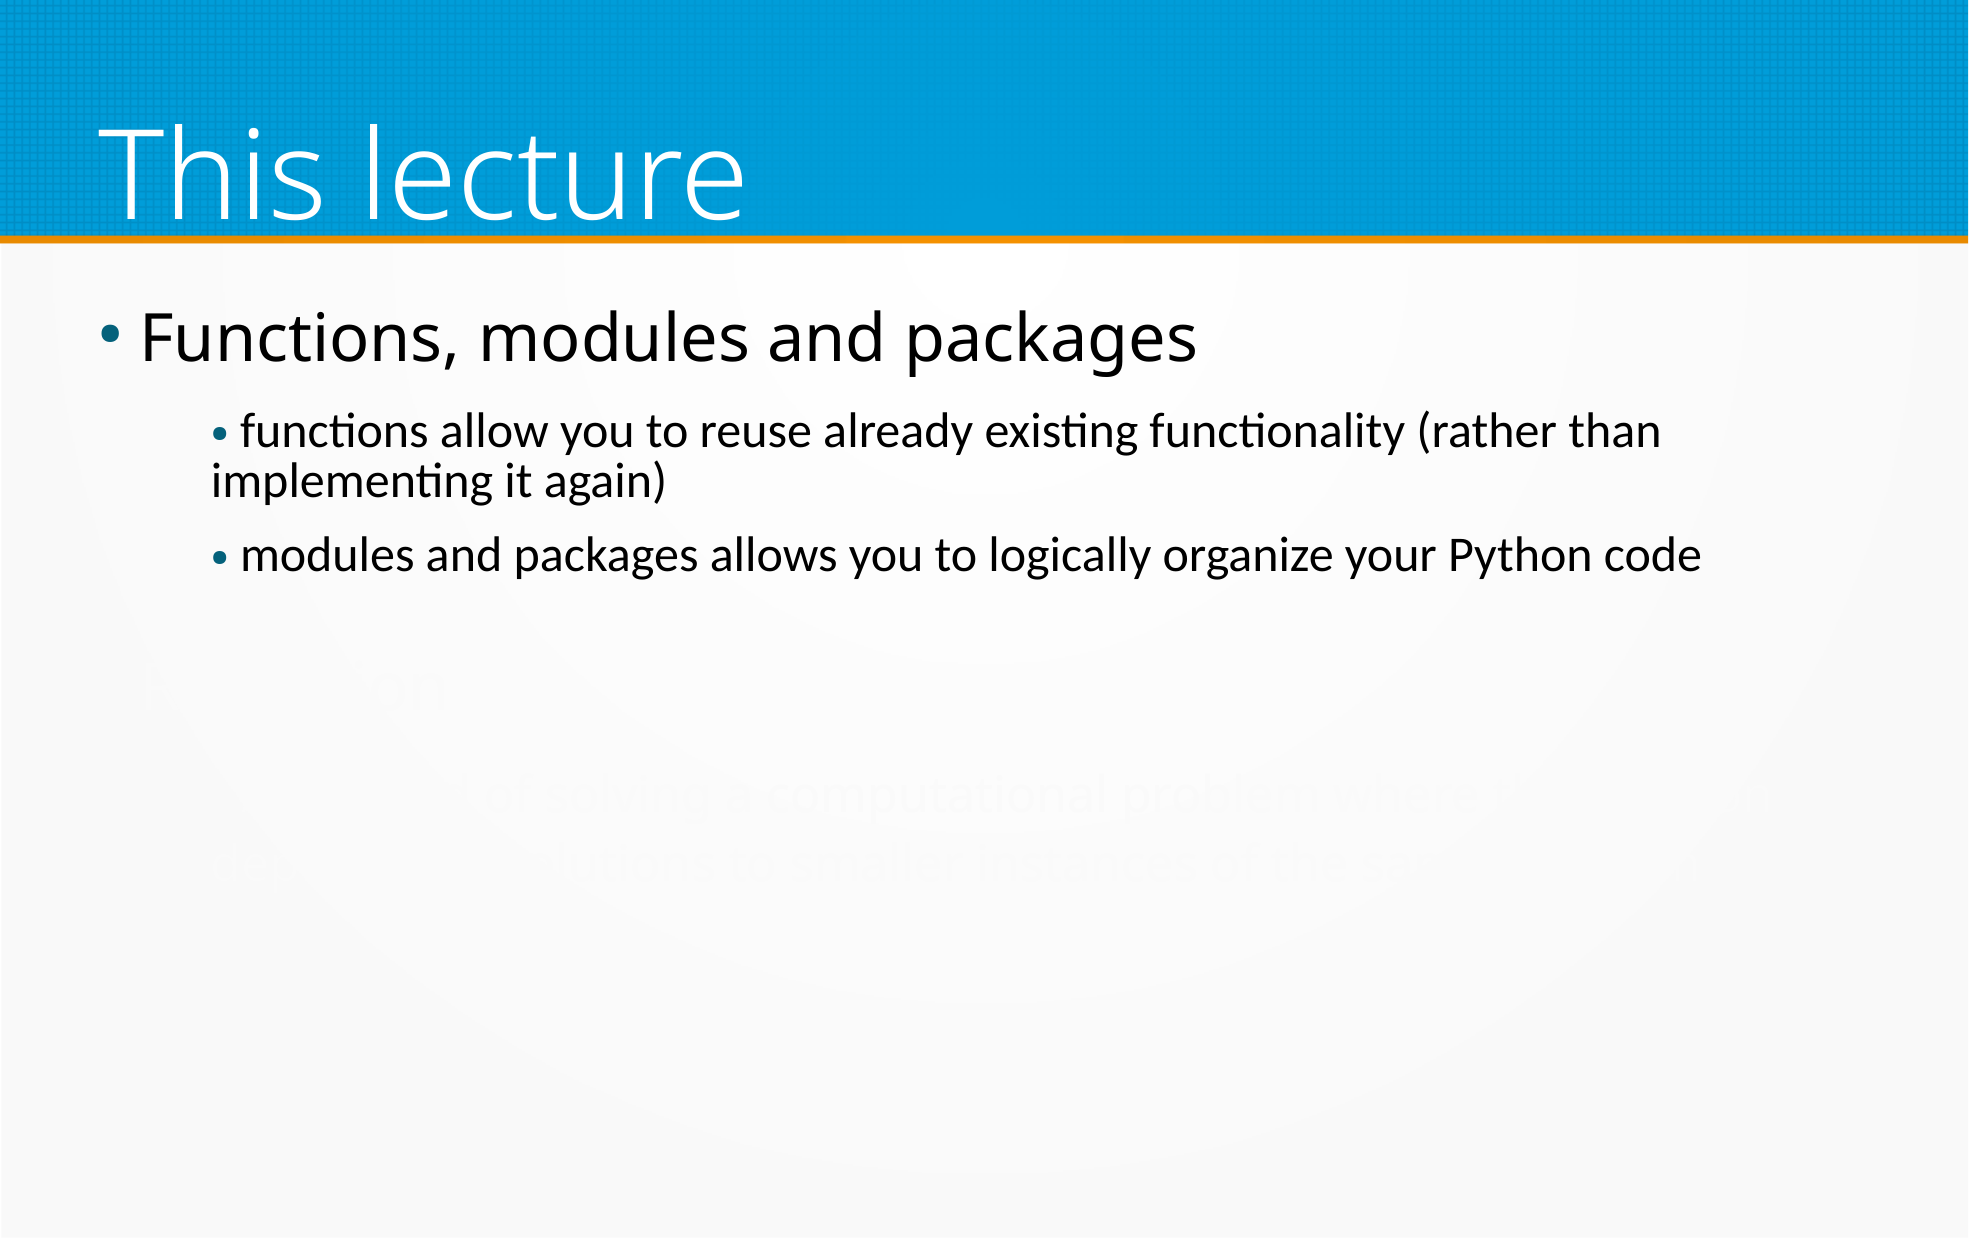

# This lecture
 Functions, modules and packages
 functions allow you to reuse already existing functionality (rather than implementing it again)
 modules and packages allows you to logically organize your Python code
 Recursion
 A method of solving a computational problem where the solution depends on solutions to smaller instances of the same problem